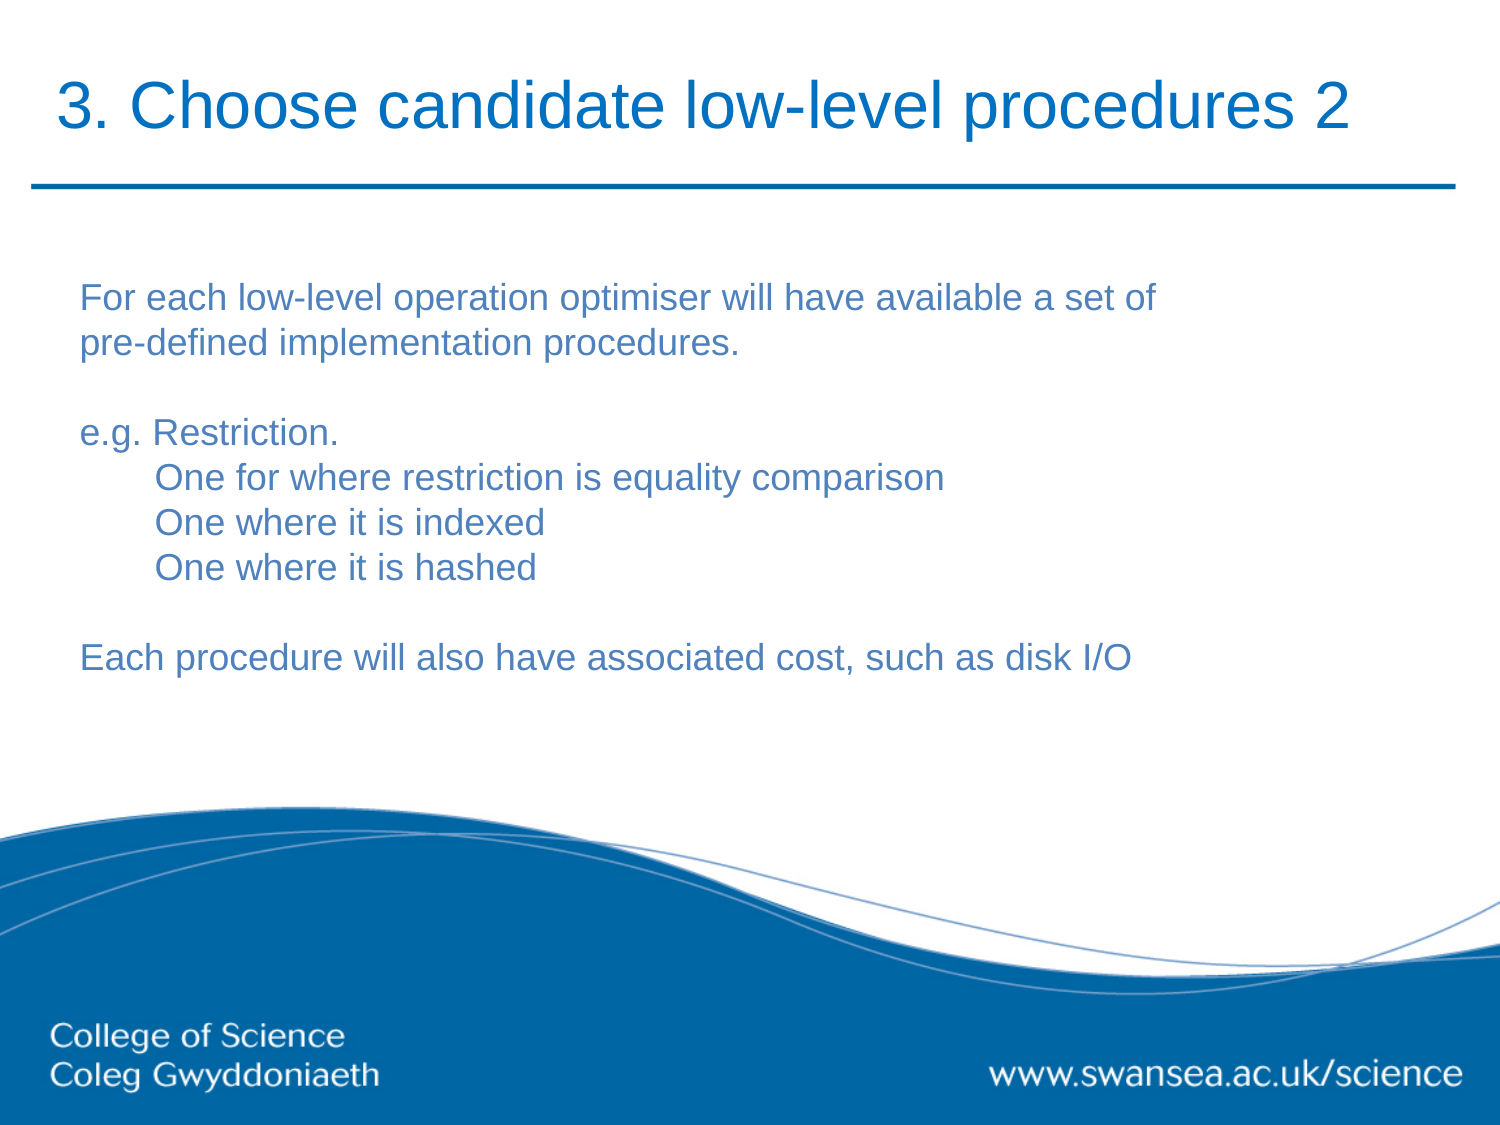

3. Choose candidate low-level procedures 2
For each low-level operation optimiser will have available a set of pre-defined implementation procedures.
e.g. Restriction.
	One for where restriction is equality comparison
	One where it is indexed
	One where it is hashed
Each procedure will also have associated cost, such as disk I/O